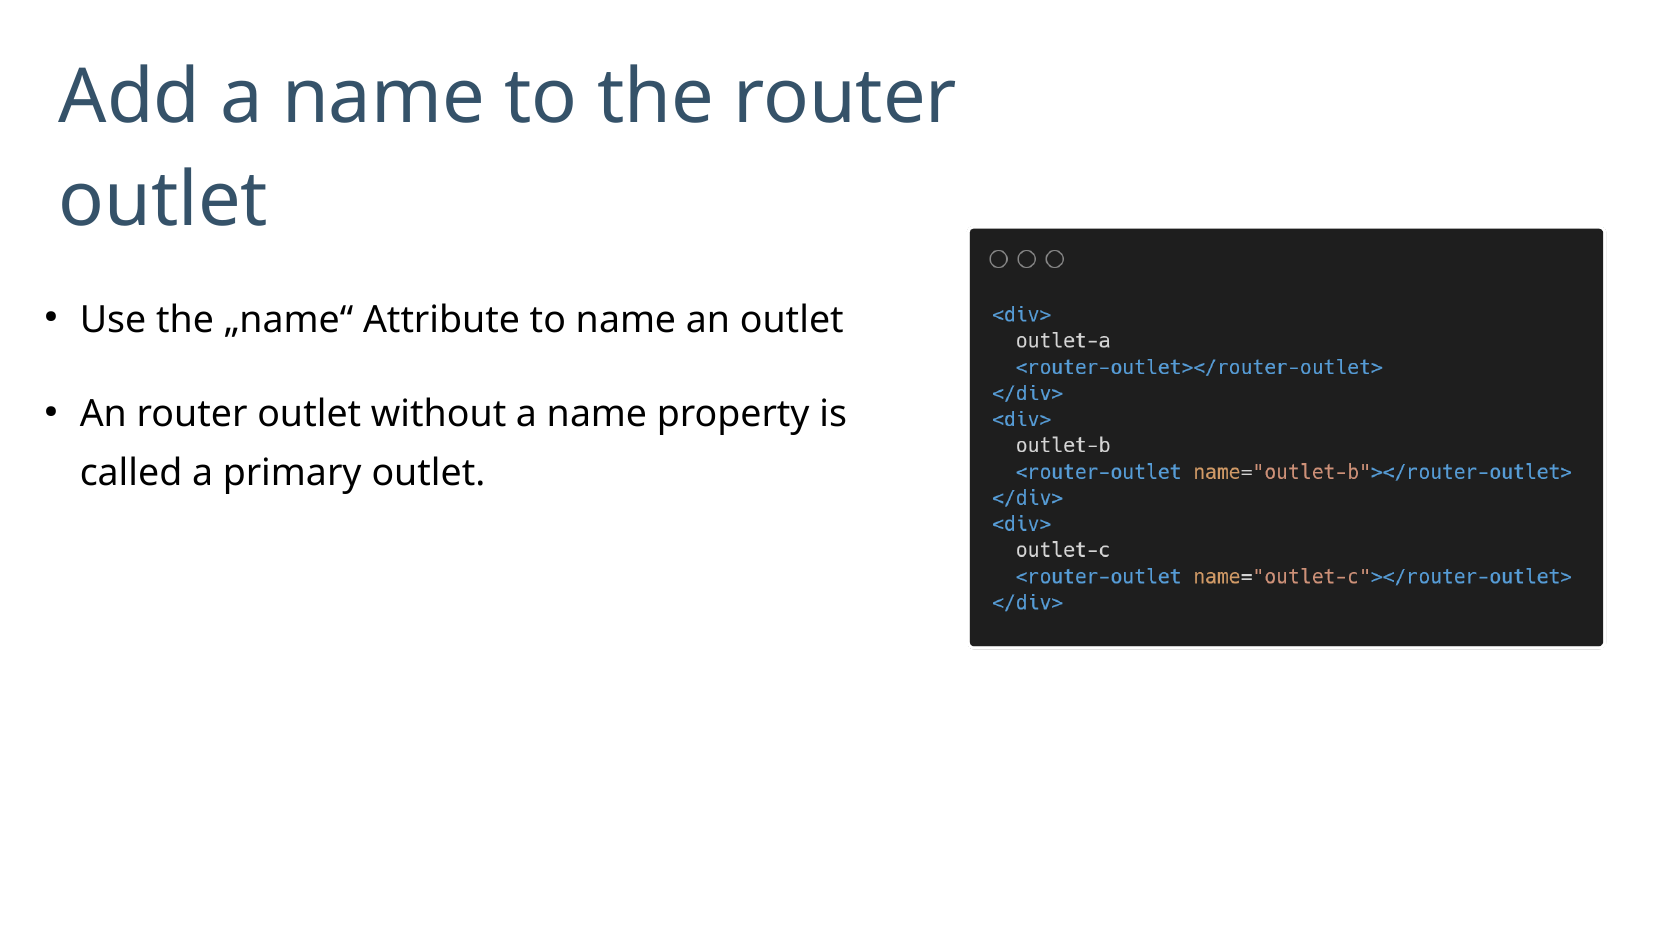

# Add a name to the router outlet
Use the „name“ Attribute to name an outlet
An router outlet without a name property is called a primary outlet.